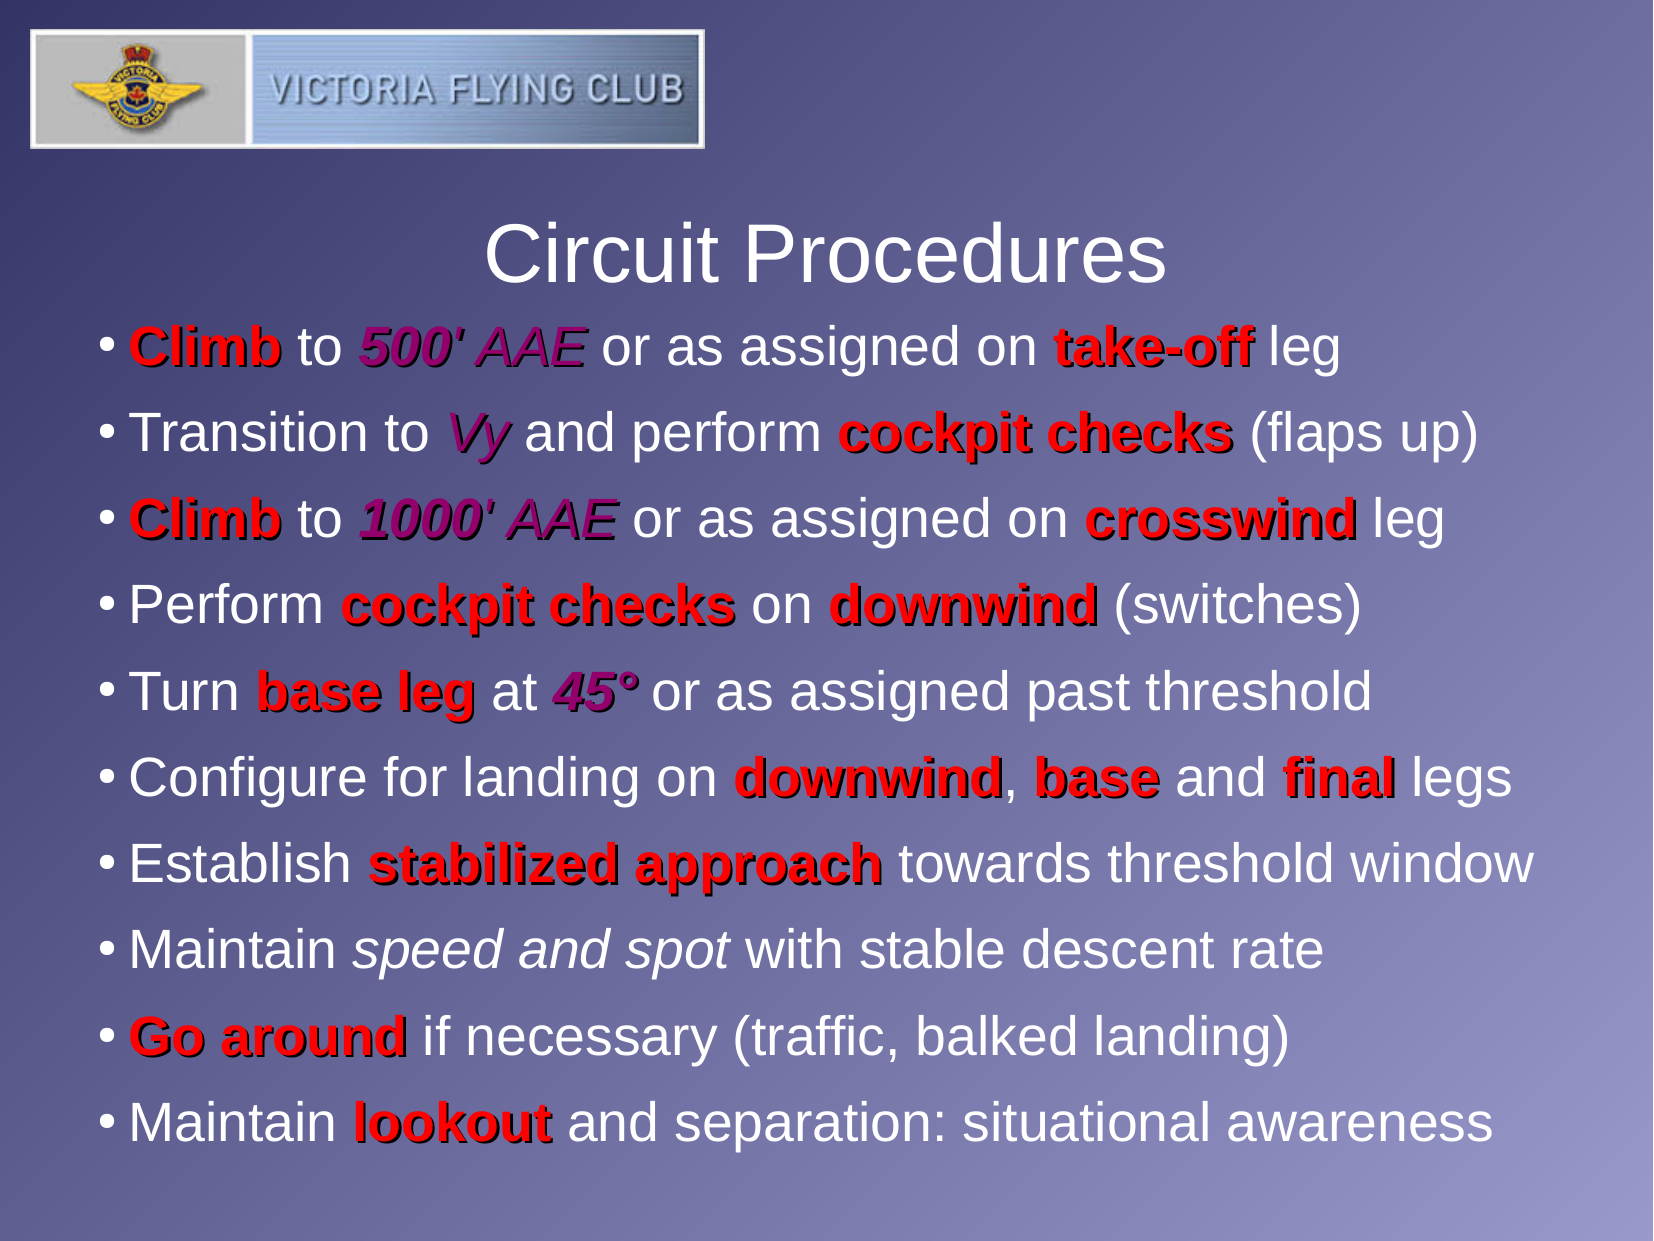

# Circuit Procedures
Climb to 500' AAE or as assigned on take-off leg
Transition to Vy and perform cockpit checks (flaps up)
Climb to 1000' AAE or as assigned on crosswind leg
Perform cockpit checks on downwind (switches)
Turn base leg at 45° or as assigned past threshold
Configure for landing on downwind, base and final legs
Establish stabilized approach towards threshold window
Maintain speed and spot with stable descent rate
Go around if necessary (traffic, balked landing)
Maintain lookout and separation: situational awareness